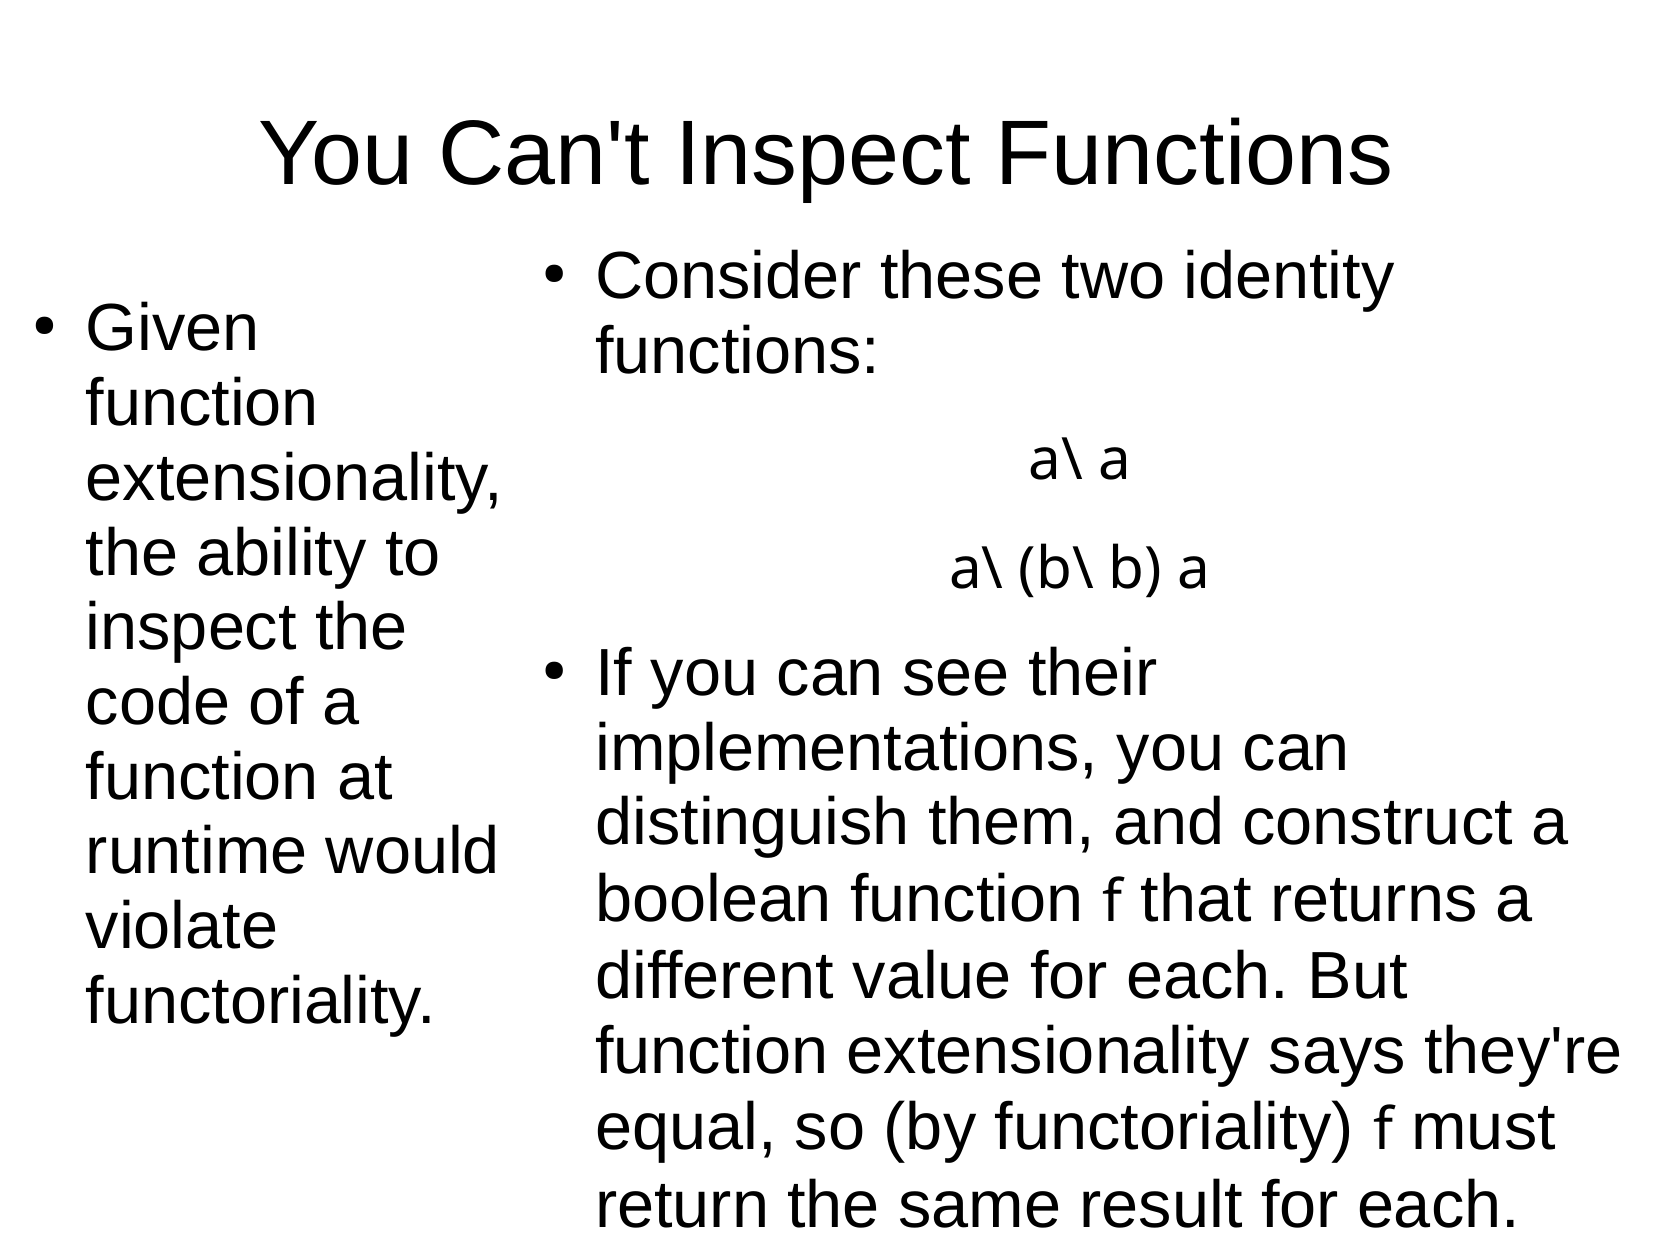

# You Can't Inspect Functions
Consider these two identity functions:
a\ a
a\ (b\ b) a
If you can see their implementations, you can distinguish them, and construct a boolean function f that returns a different value for each. But function extensionality says they're equal, so (by functoriality) f must return the same result for each.
Given function extensionality, the ability to inspect the code of a function at runtime would violate functoriality.